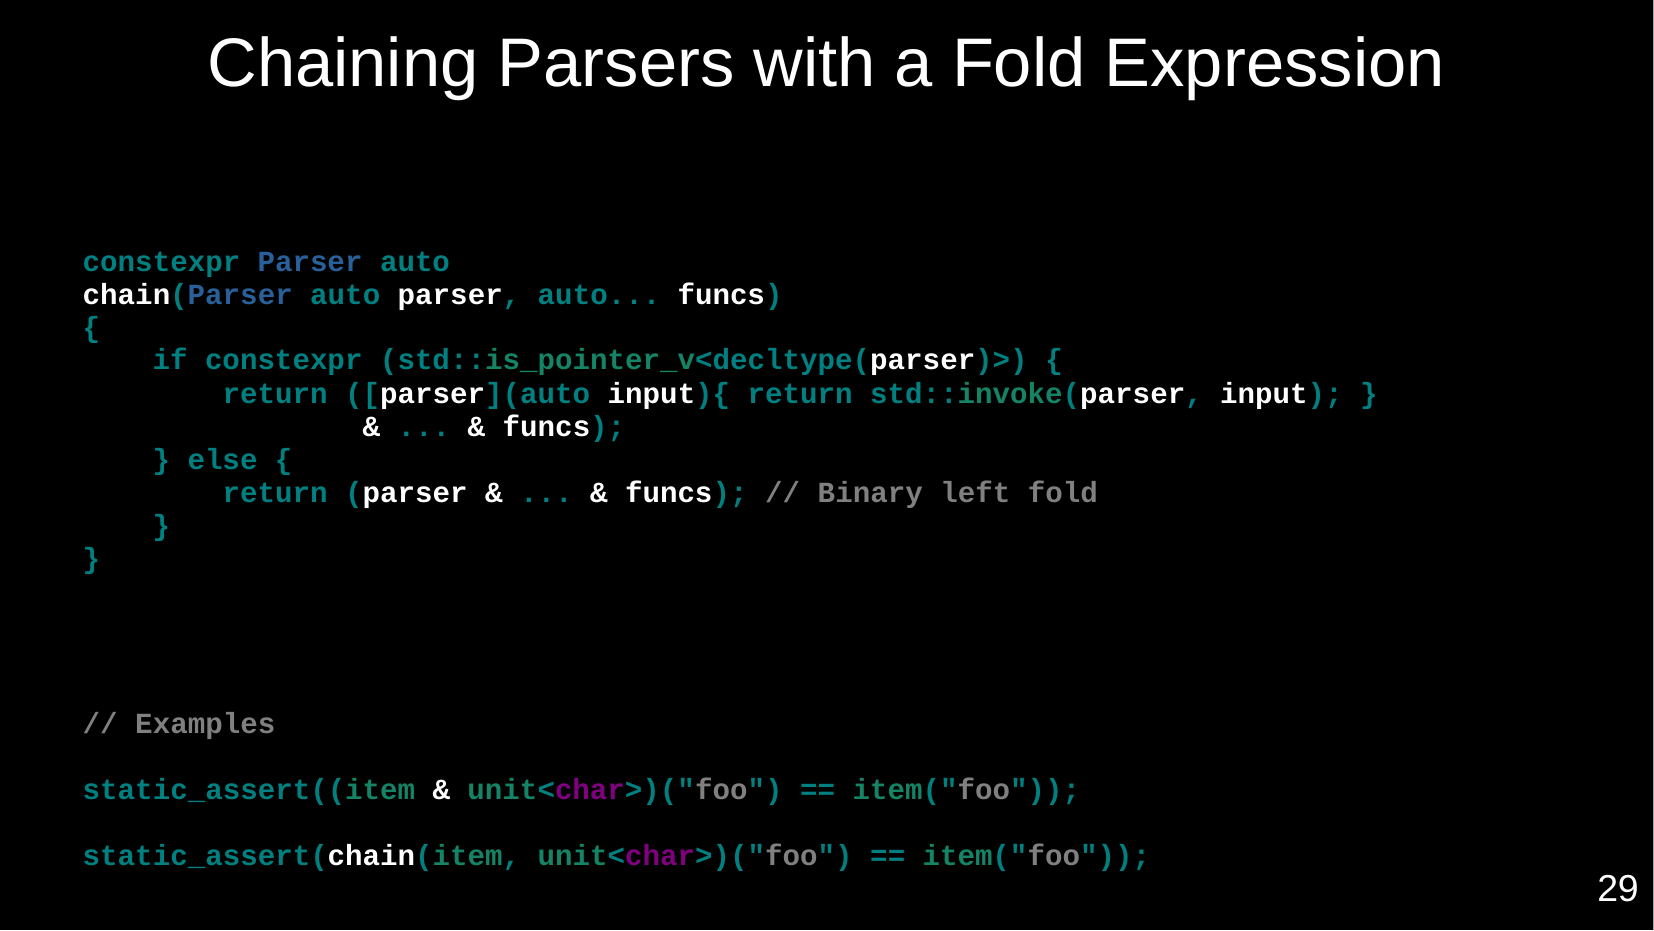

# Chaining Parsers with a Fold Expression
constexpr Parser auto
chain(Parser auto parser, auto... funcs)
{
 if constexpr (std::is_pointer_v<decltype(parser)>) {
 return ([parser](auto input){ return std::invoke(parser, input); }
 & ... & funcs);
 } else {
 return (parser & ... & funcs); // Binary left fold
 }
}
// Examples
static_assert((item & unit<char>)("foo") == item("foo"));
static_assert(chain(item, unit<char>)("foo") == item("foo"));